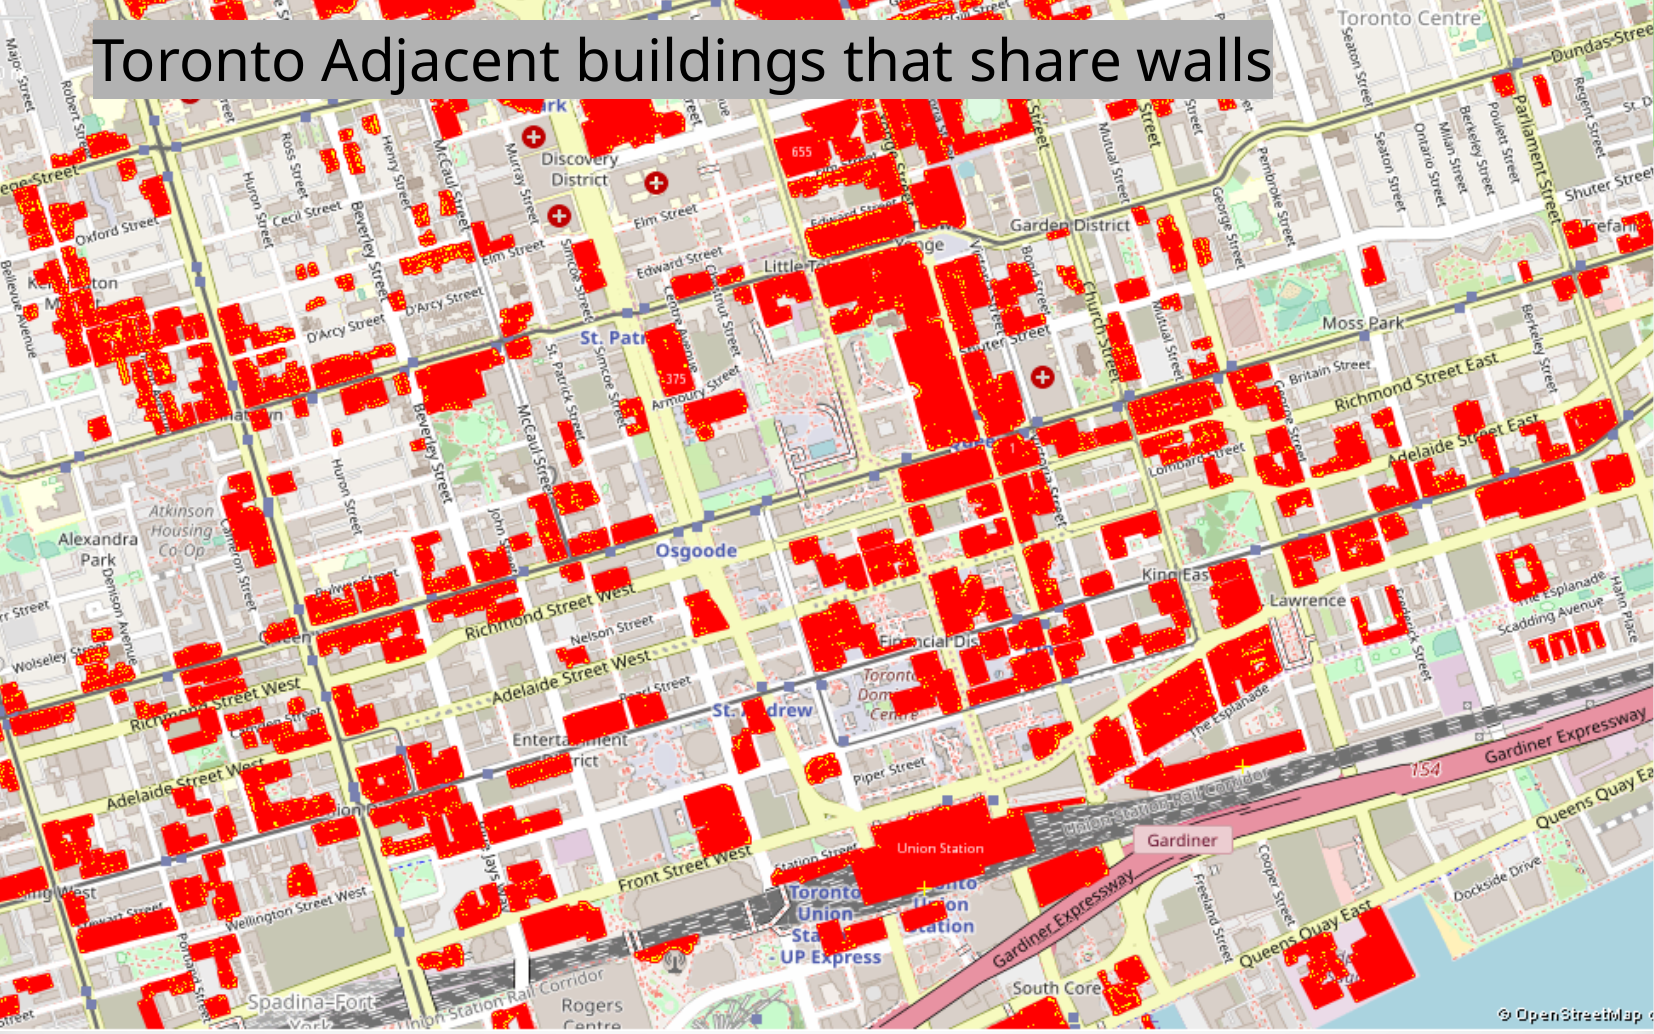

#
Toronto Adjacent buildings that share walls